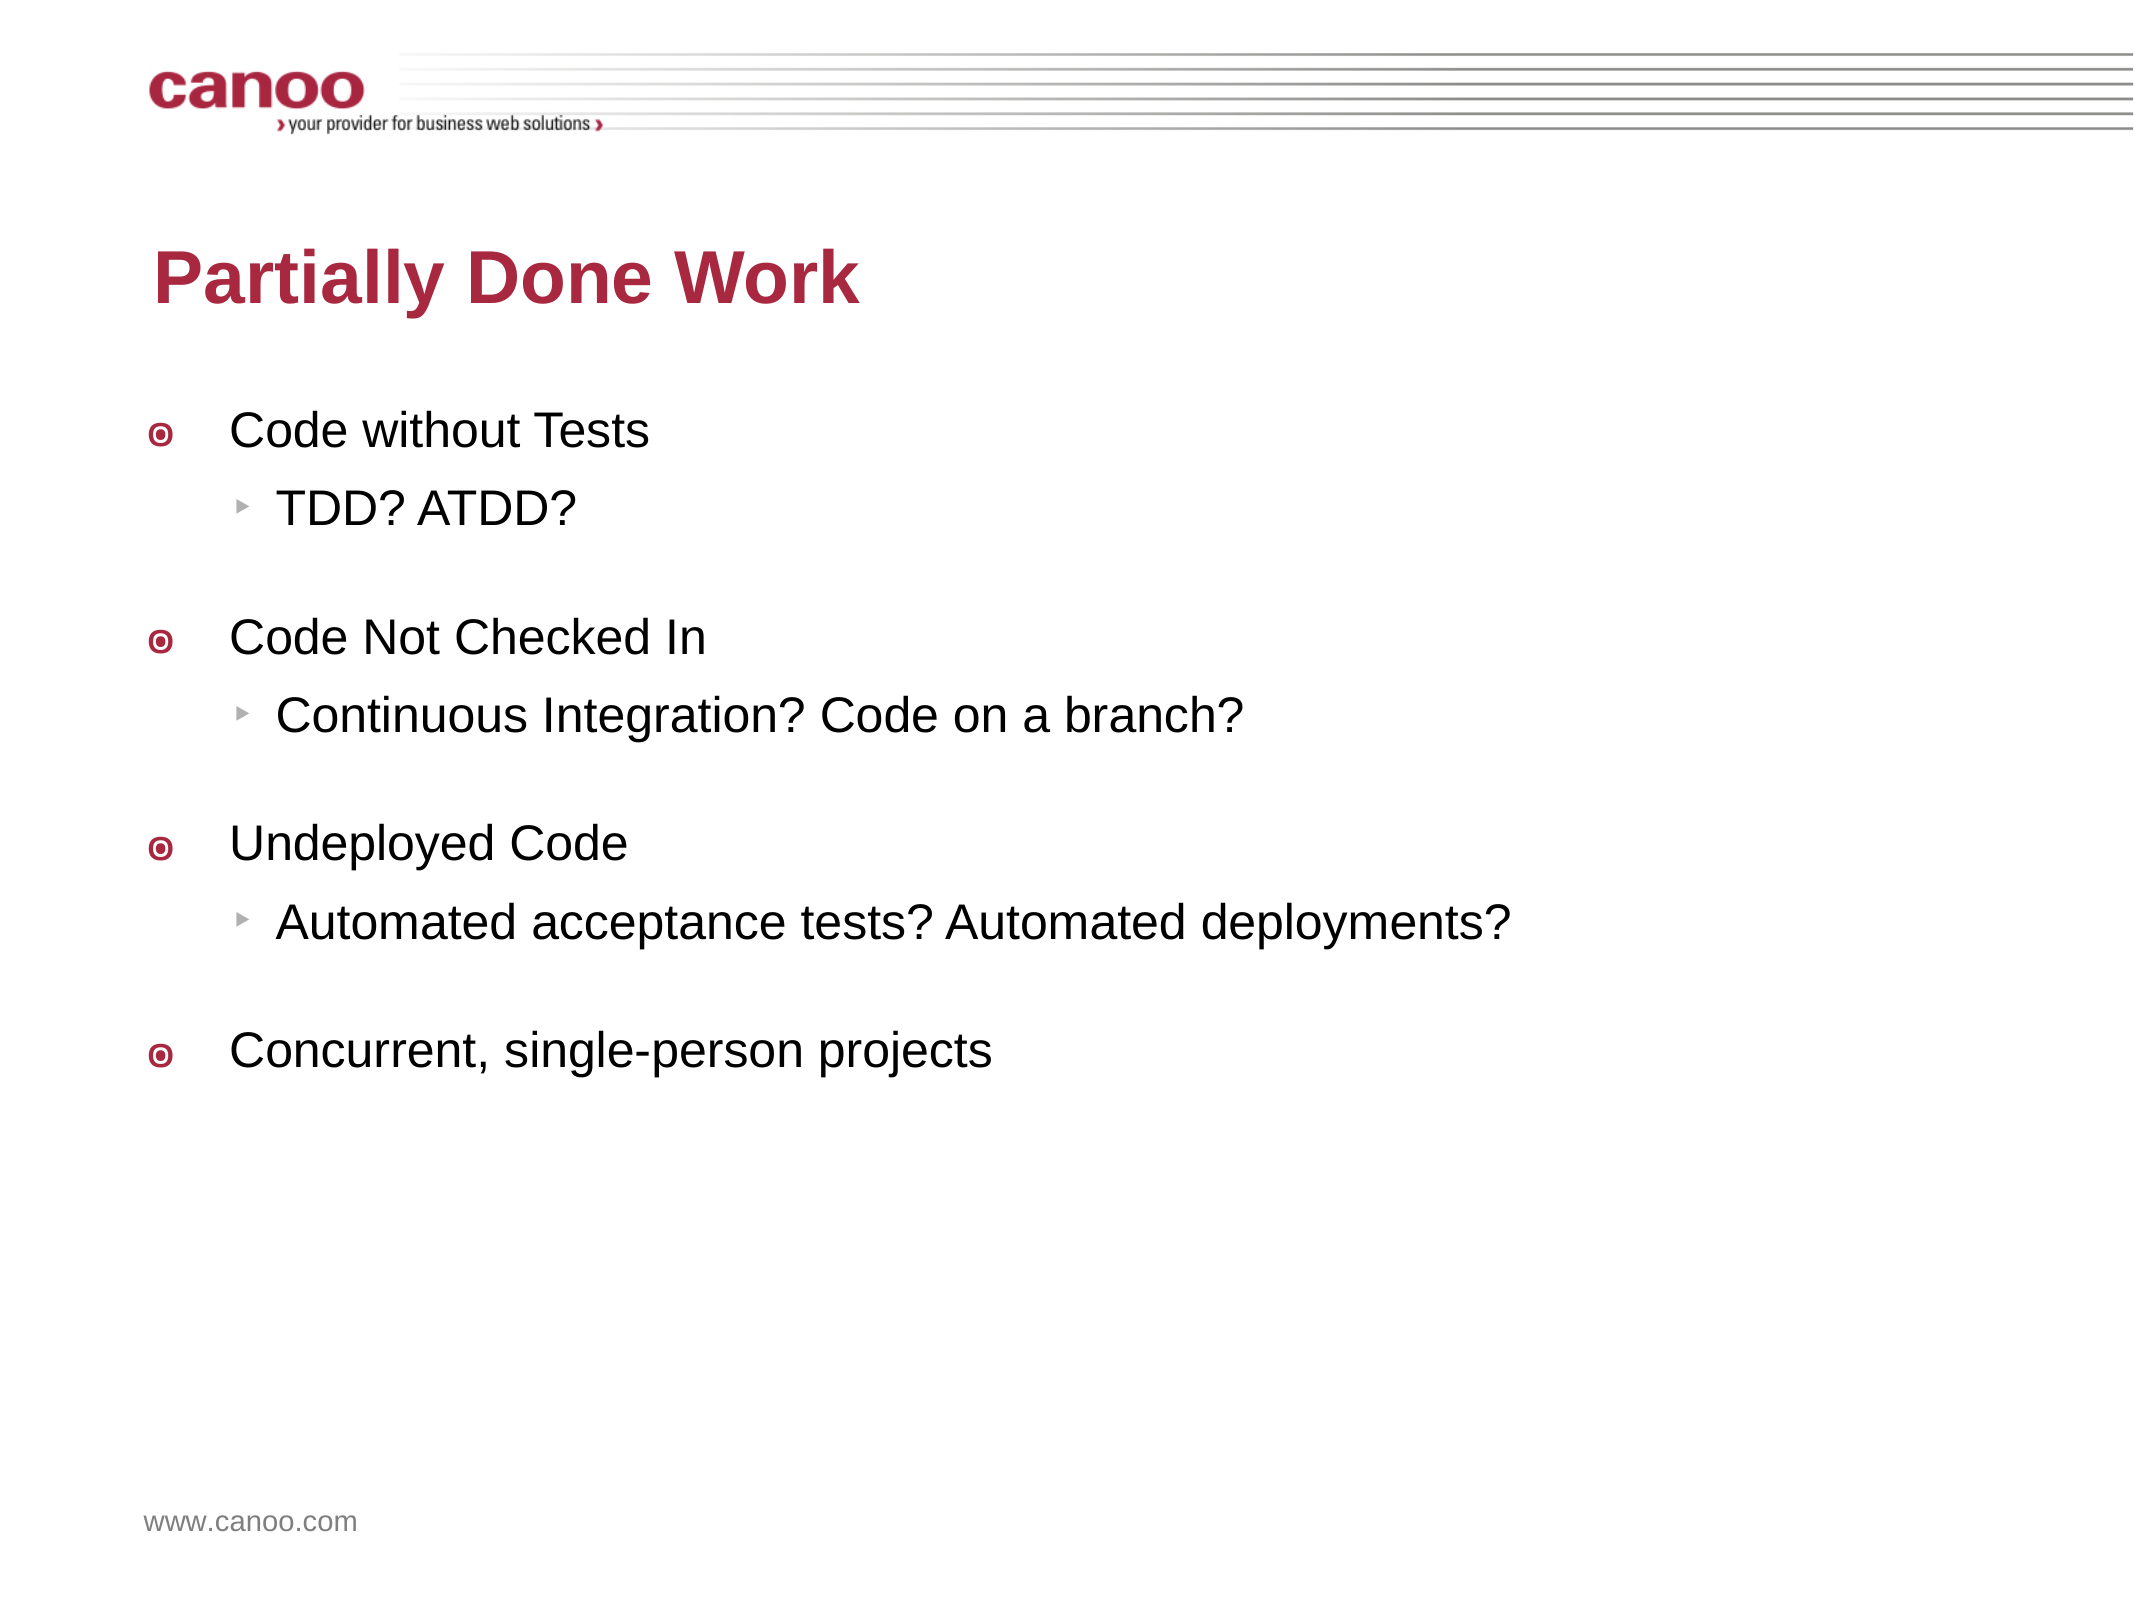

# Partially Done Work
Code without Tests
TDD? ATDD?
Code Not Checked In
Continuous Integration? Code on a branch?
Undeployed Code
Automated acceptance tests? Automated deployments?
Concurrent, single-person projects